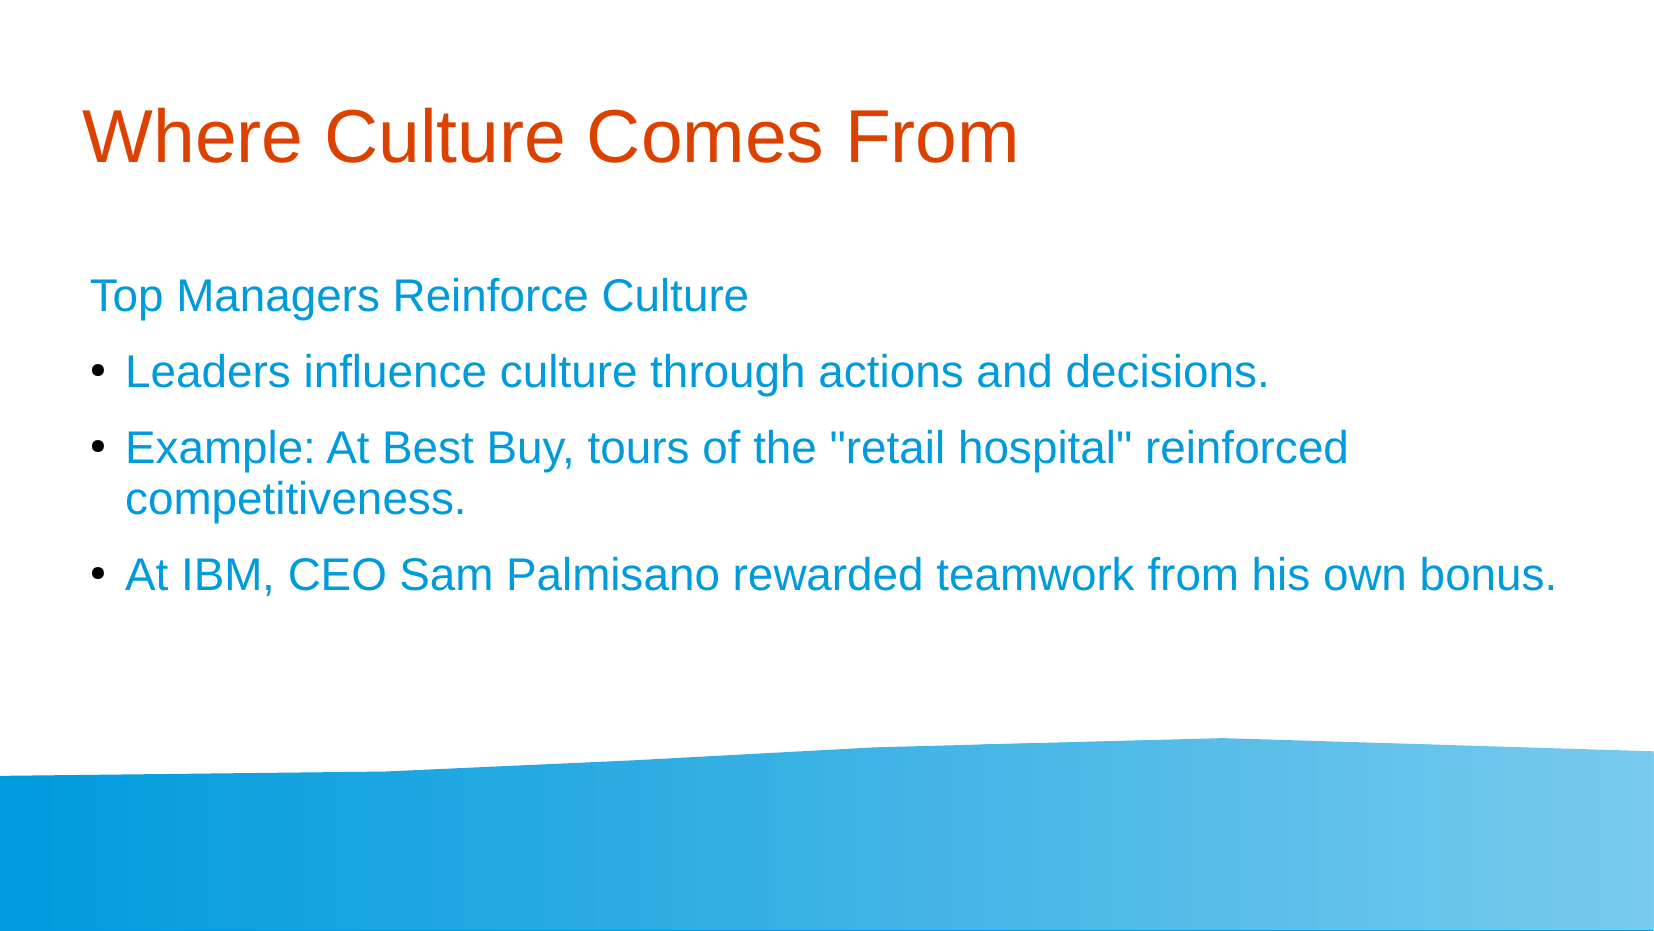

# Where Culture Comes From
Top Managers Reinforce Culture
Leaders influence culture through actions and decisions.
Example: At Best Buy, tours of the "retail hospital" reinforced competitiveness.
At IBM, CEO Sam Palmisano rewarded teamwork from his own bonus.